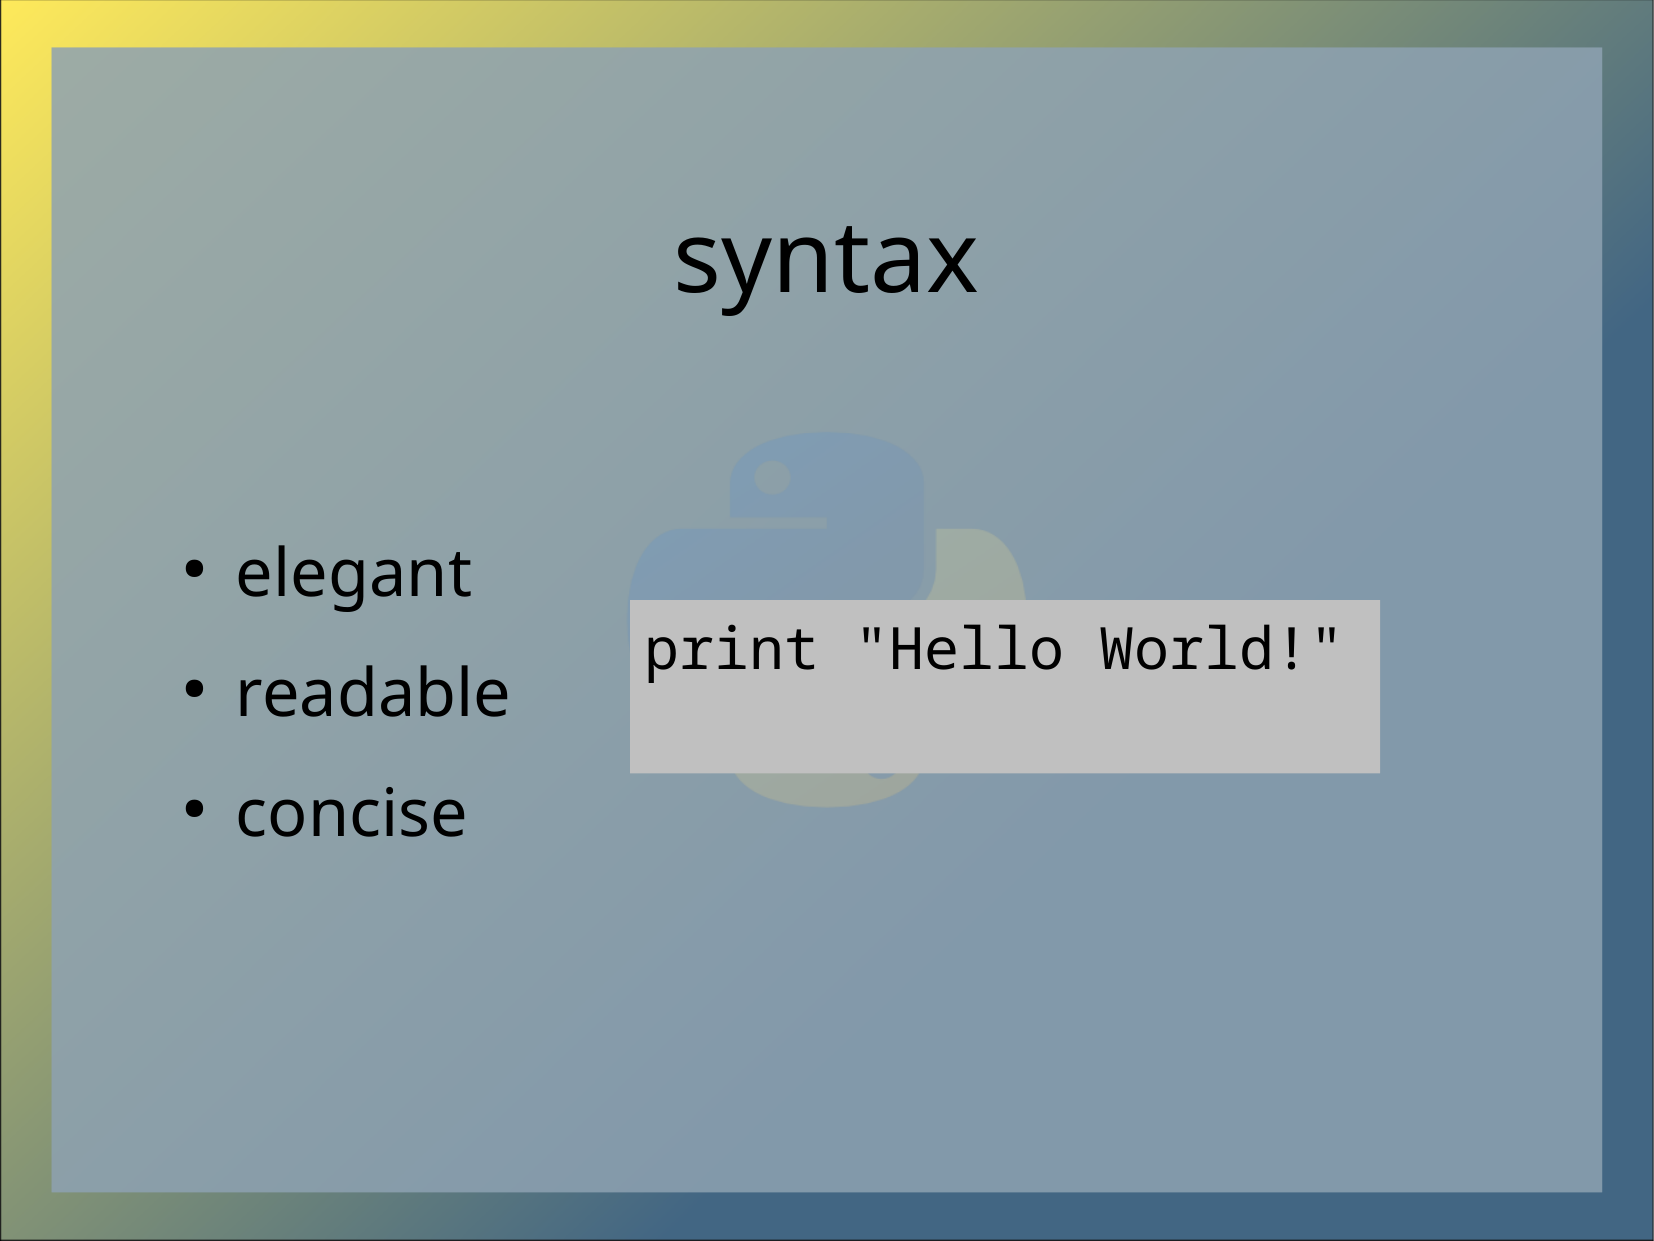

# syntax
elegant
readable
concise
print "Hello World!"